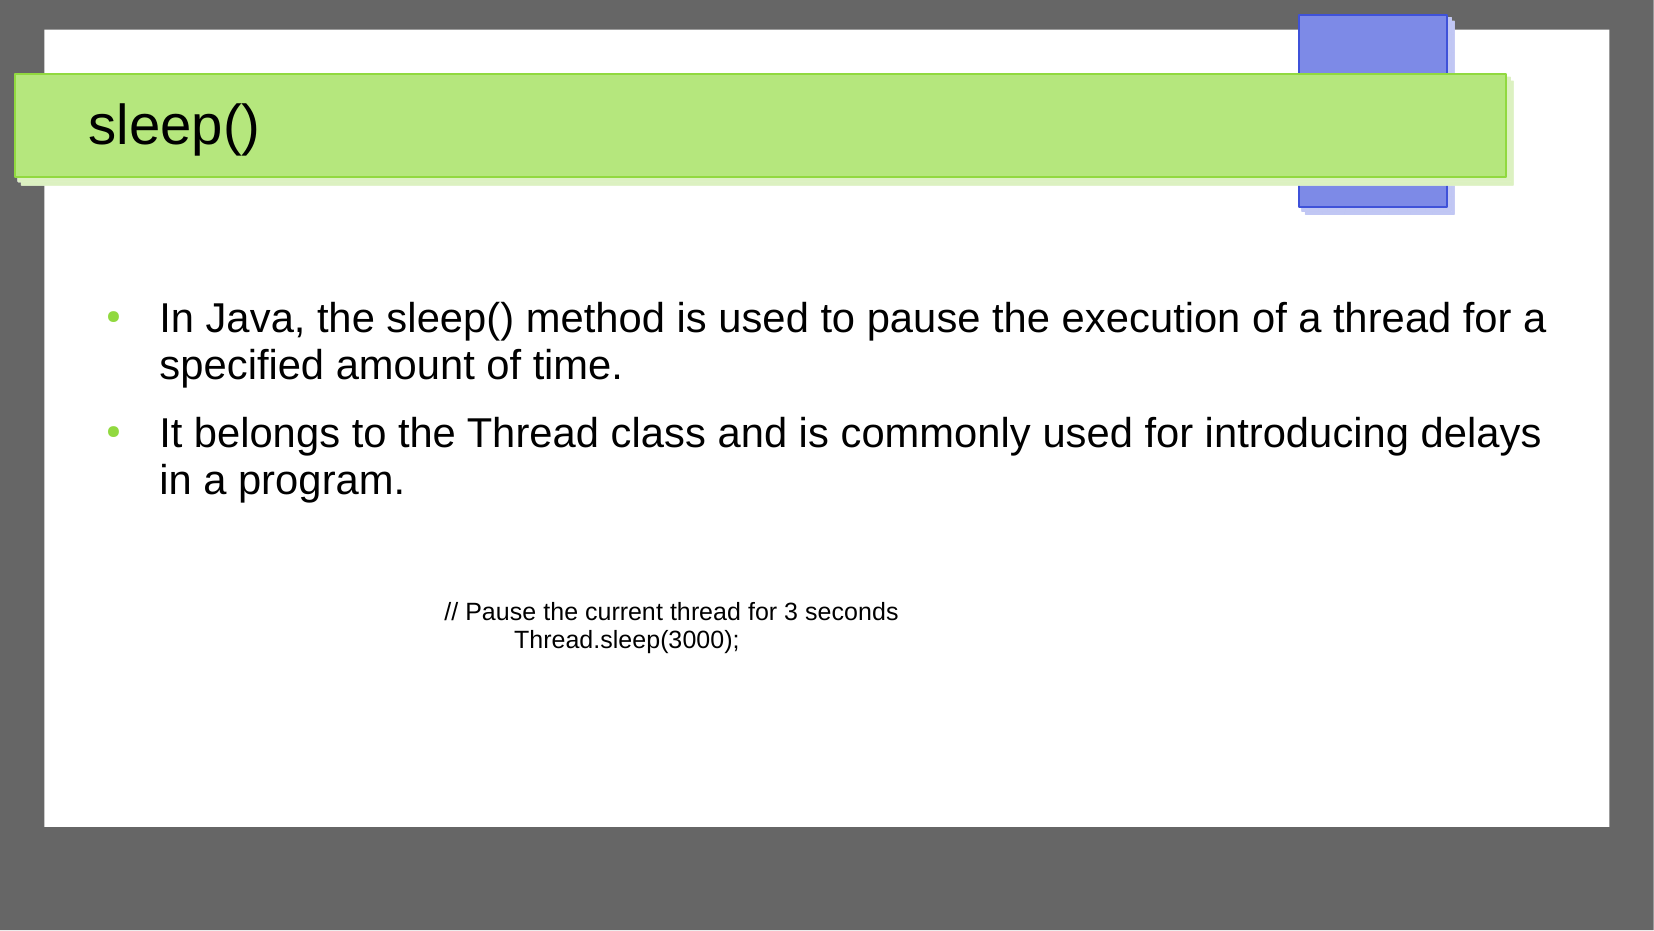

# sleep()
In Java, the sleep() method is used to pause the execution of a thread for a specified amount of time.
It belongs to the Thread class and is commonly used for introducing delays in a program.
 // Pause the current thread for 3 seconds
 Thread.sleep(3000);